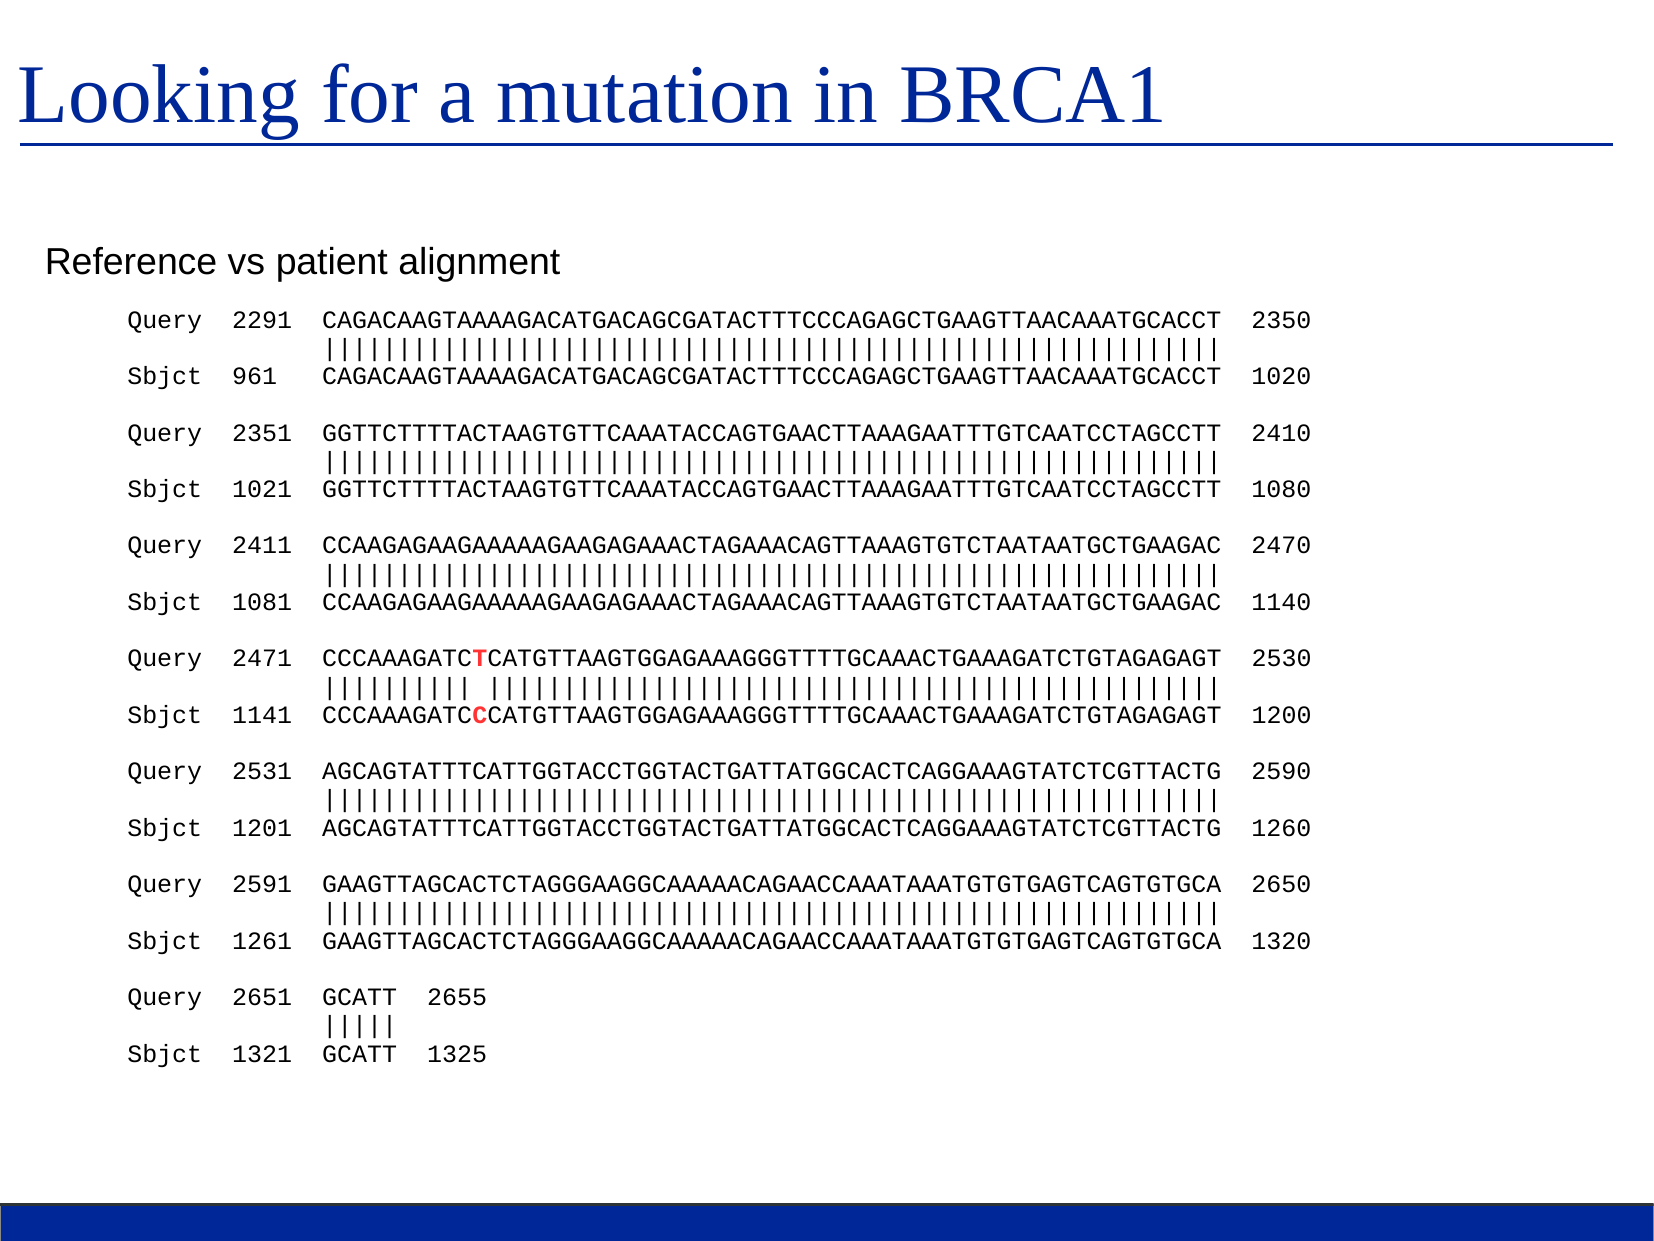

# Looking for a mutation in BRCA1
Reference vs patient alignment
Query 2291 CAGACAAGTAAAAGACATGACAGCGATACTTTCCCAGAGCTGAAGTTAACAAATGCACCT 2350
 ||||||||||||||||||||||||||||||||||||||||||||||||||||||||||||
Sbjct 961 CAGACAAGTAAAAGACATGACAGCGATACTTTCCCAGAGCTGAAGTTAACAAATGCACCT 1020
Query 2351 GGTTCTTTTACTAAGTGTTCAAATACCAGTGAACTTAAAGAATTTGTCAATCCTAGCCTT 2410
 ||||||||||||||||||||||||||||||||||||||||||||||||||||||||||||
Sbjct 1021 GGTTCTTTTACTAAGTGTTCAAATACCAGTGAACTTAAAGAATTTGTCAATCCTAGCCTT 1080
Query 2411 CCAAGAGAAGAAAAAGAAGAGAAACTAGAAACAGTTAAAGTGTCTAATAATGCTGAAGAC 2470
 ||||||||||||||||||||||||||||||||||||||||||||||||||||||||||||
Sbjct 1081 CCAAGAGAAGAAAAAGAAGAGAAACTAGAAACAGTTAAAGTGTCTAATAATGCTGAAGAC 1140
Query 2471 CCCAAAGATCTCATGTTAAGTGGAGAAAGGGTTTTGCAAACTGAAAGATCTGTAGAGAGT 2530
 |||||||||| |||||||||||||||||||||||||||||||||||||||||||||||||
Sbjct 1141 CCCAAAGATCCCATGTTAAGTGGAGAAAGGGTTTTGCAAACTGAAAGATCTGTAGAGAGT 1200
Query 2531 AGCAGTATTTCATTGGTACCTGGTACTGATTATGGCACTCAGGAAAGTATCTCGTTACTG 2590
 ||||||||||||||||||||||||||||||||||||||||||||||||||||||||||||
Sbjct 1201 AGCAGTATTTCATTGGTACCTGGTACTGATTATGGCACTCAGGAAAGTATCTCGTTACTG 1260
Query 2591 GAAGTTAGCACTCTAGGGAAGGCAAAAACAGAACCAAATAAATGTGTGAGTCAGTGTGCA 2650
 ||||||||||||||||||||||||||||||||||||||||||||||||||||||||||||
Sbjct 1261 GAAGTTAGCACTCTAGGGAAGGCAAAAACAGAACCAAATAAATGTGTGAGTCAGTGTGCA 1320
Query 2651 GCATT 2655
 |||||
Sbjct 1321 GCATT 1325